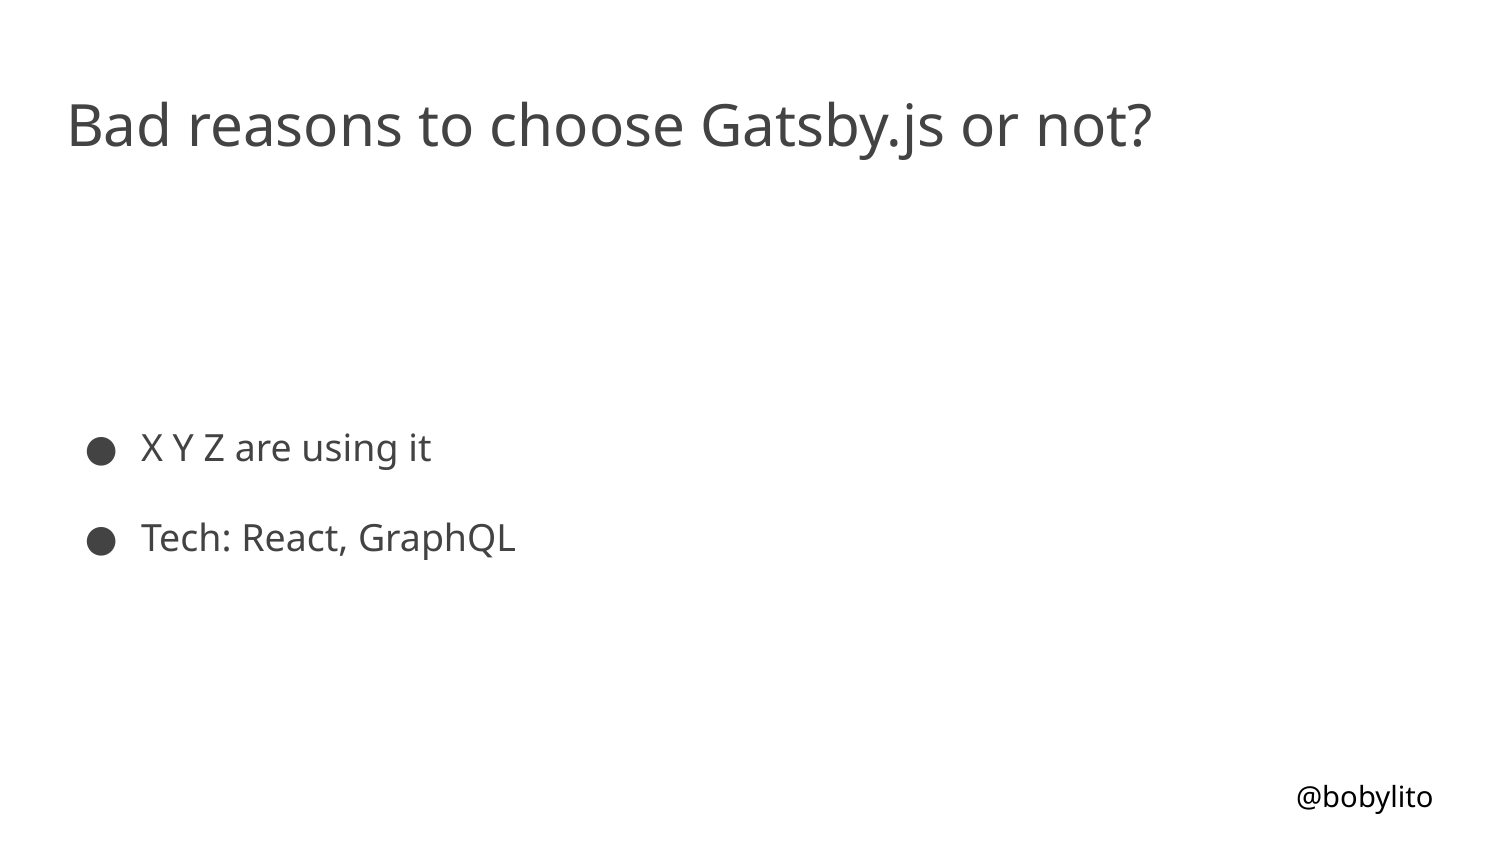

# Bad reasons to choose Gatsby.js or not?
X Y Z are using it
Tech: React, GraphQL